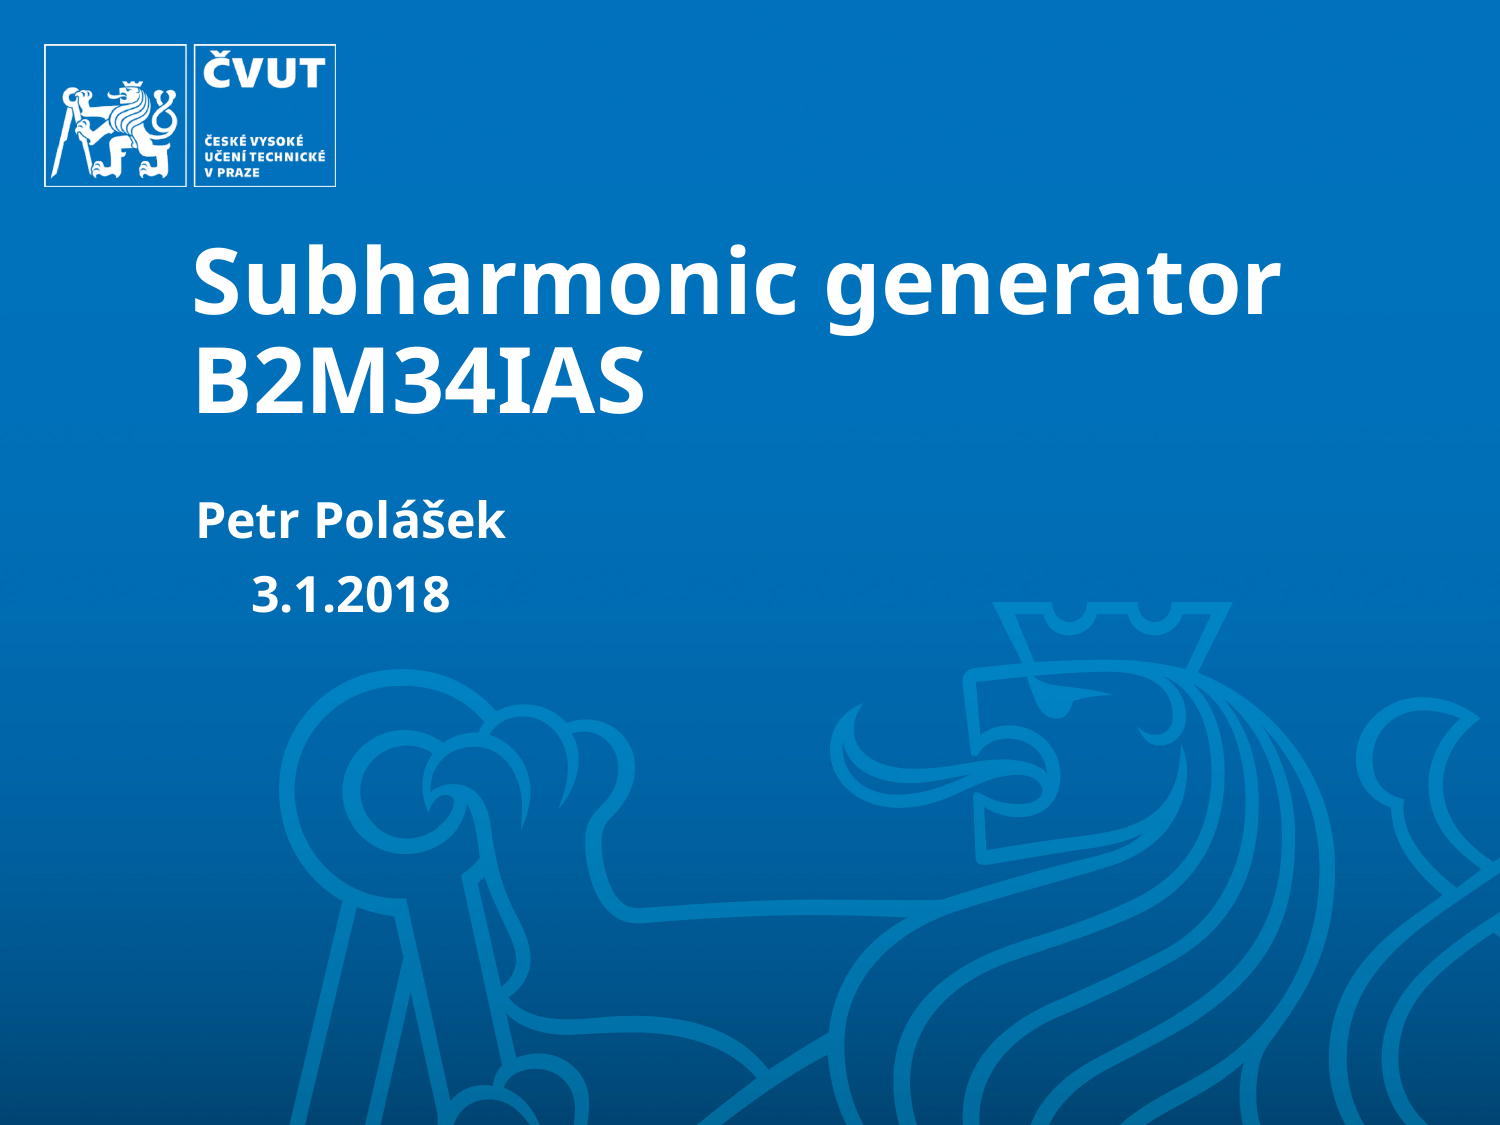

# Subharmonic generator B2M34IAS
Petr Polášek
3.1.2018